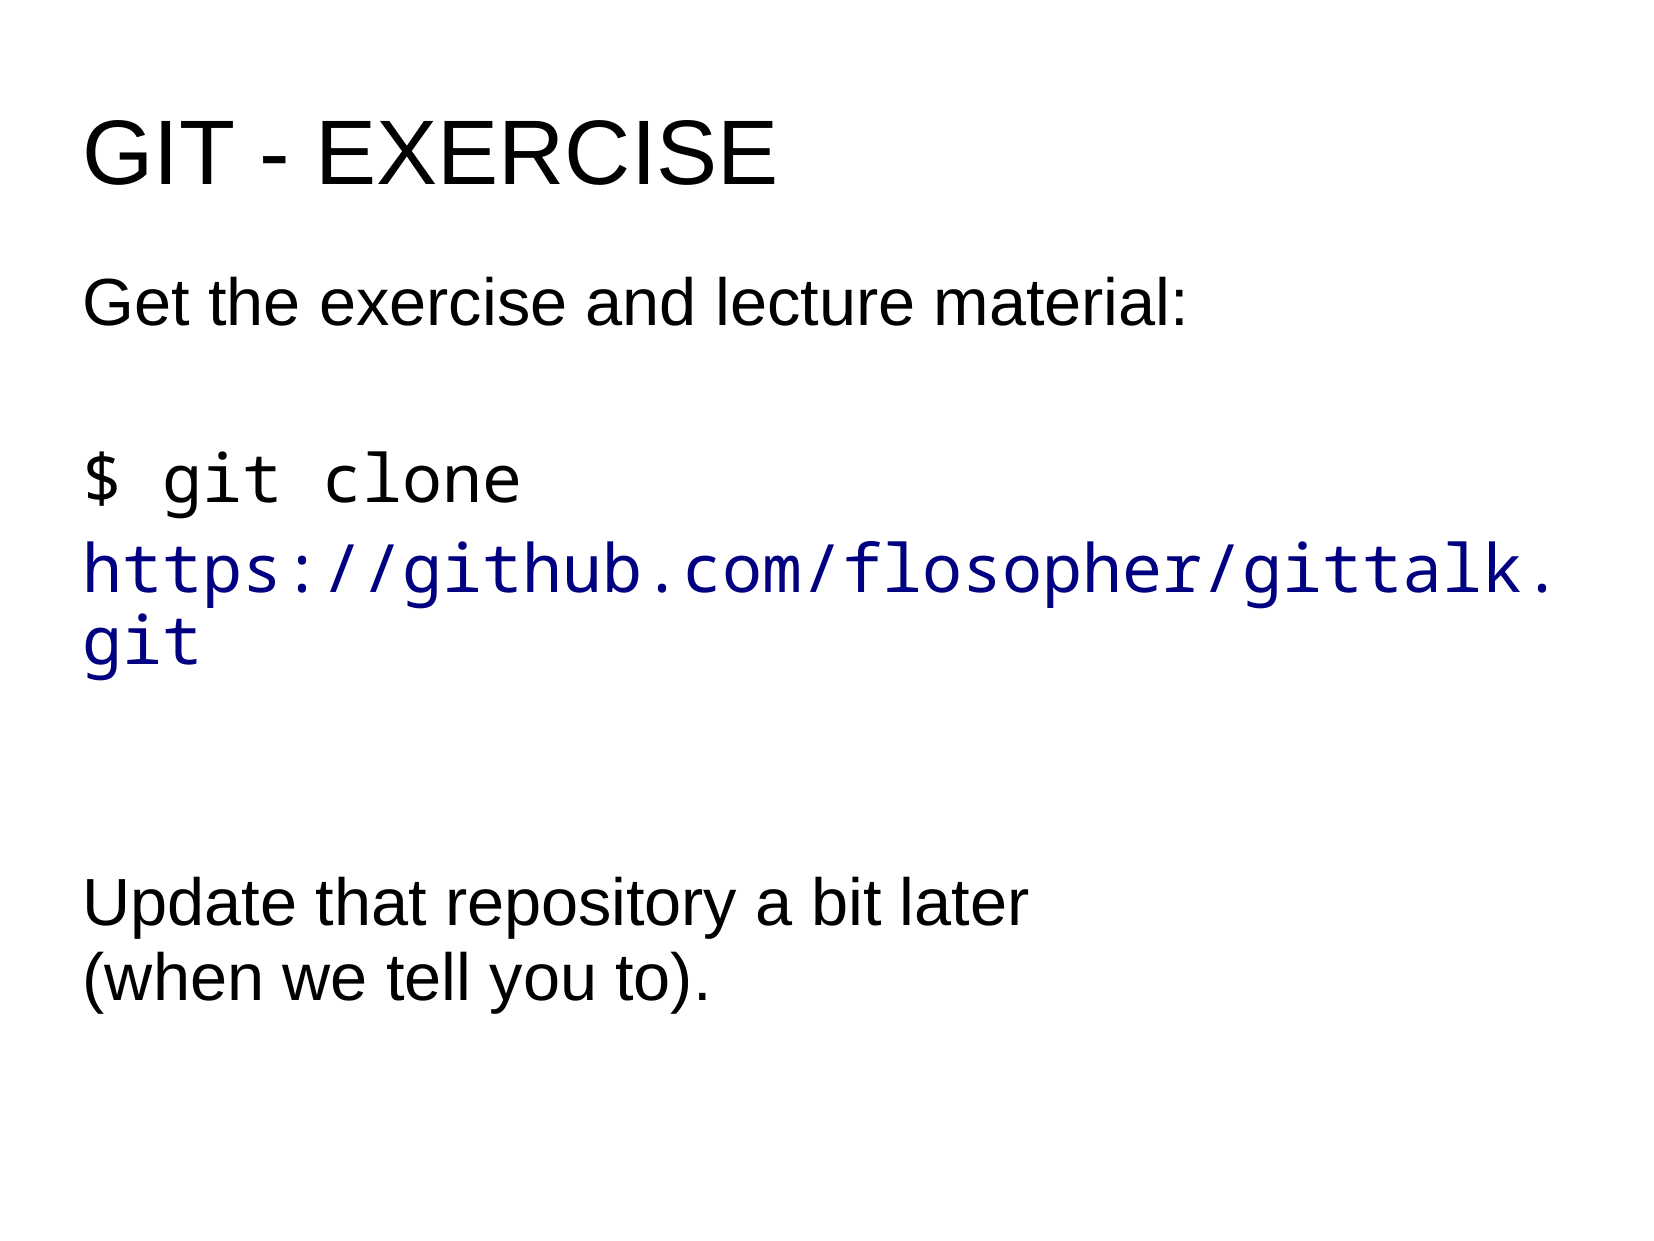

# GIT - EXERCISE
Get the exercise and lecture material:
$ git clone https://github.com/flosopher/gittalk.git
Update that repository a bit later
(when we tell you to).